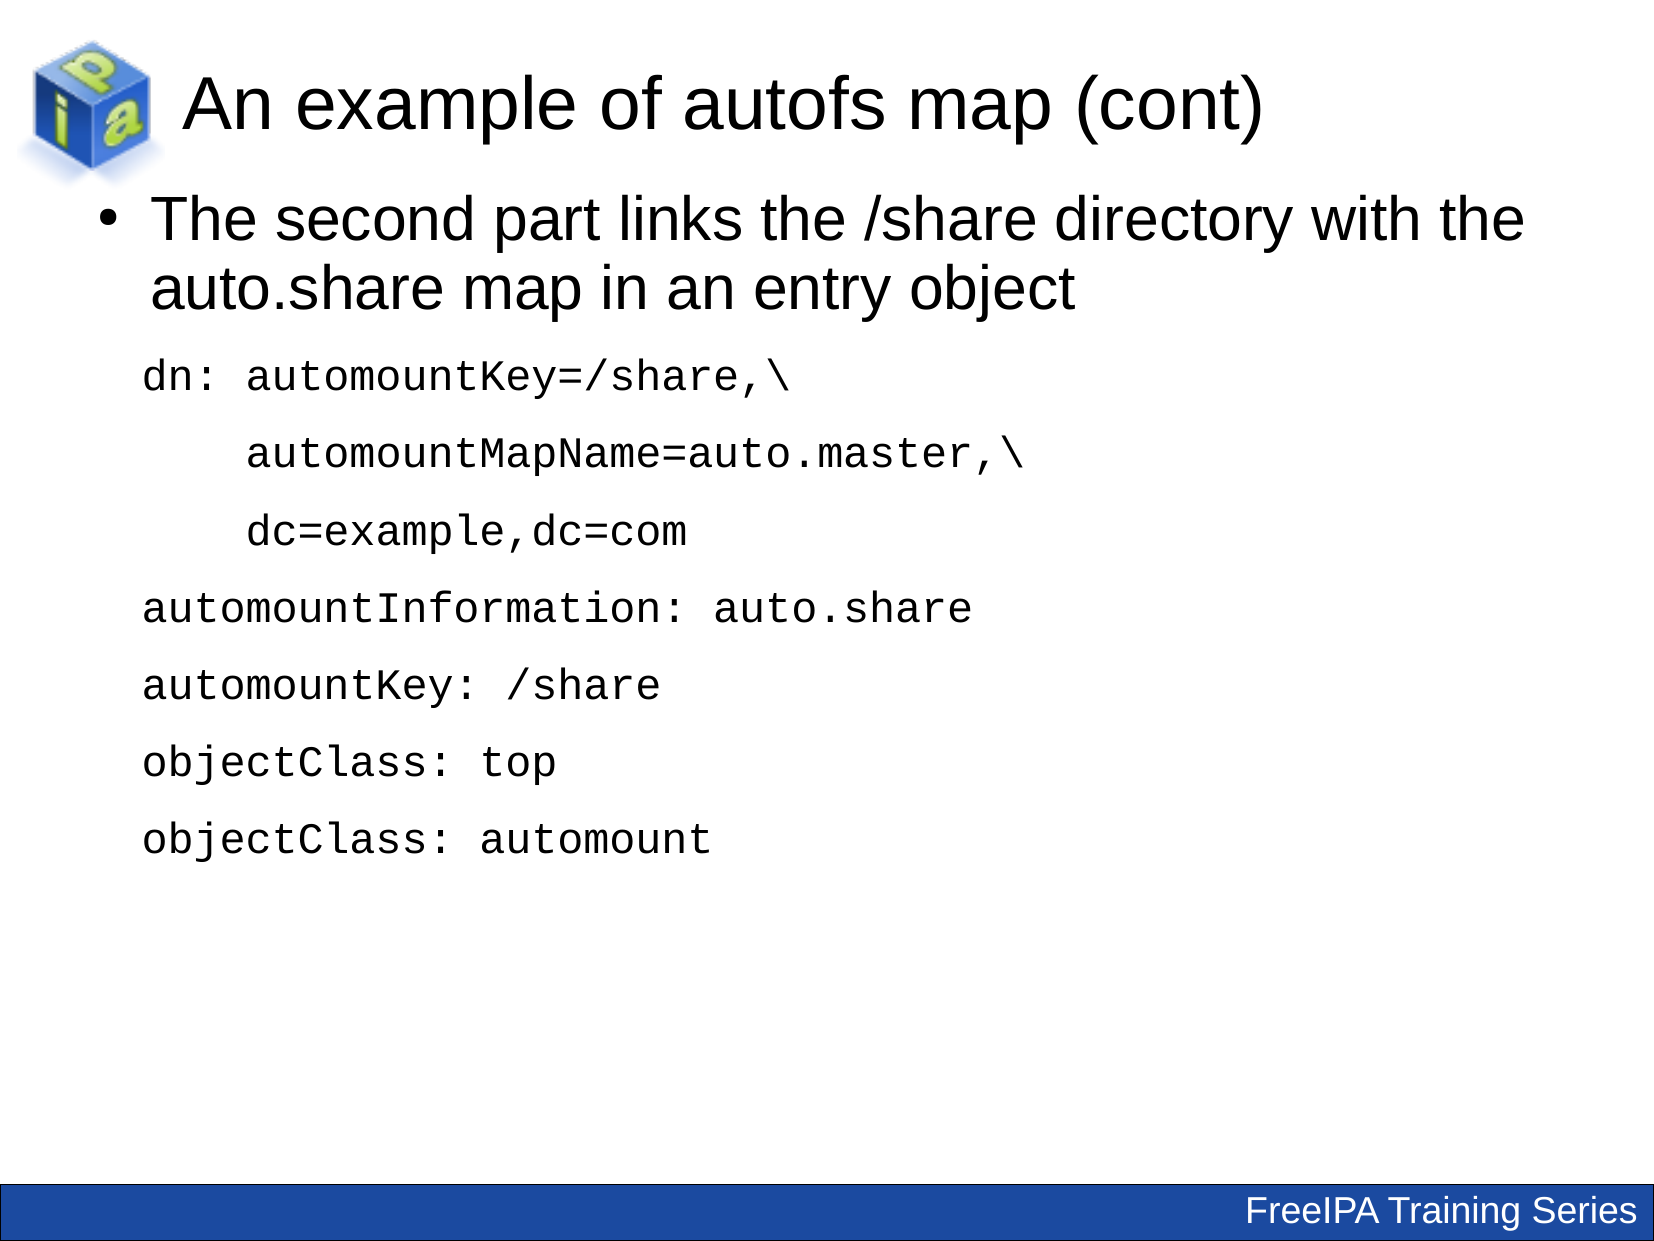

# An example of autofs map (cont)
The second part links the /share directory with the auto.share map in an entry object
dn: automountKey=/share,\
 automountMapName=auto.master,\
 dc=example,dc=com
automountInformation: auto.share
automountKey: /share
objectClass: top
objectClass: automount